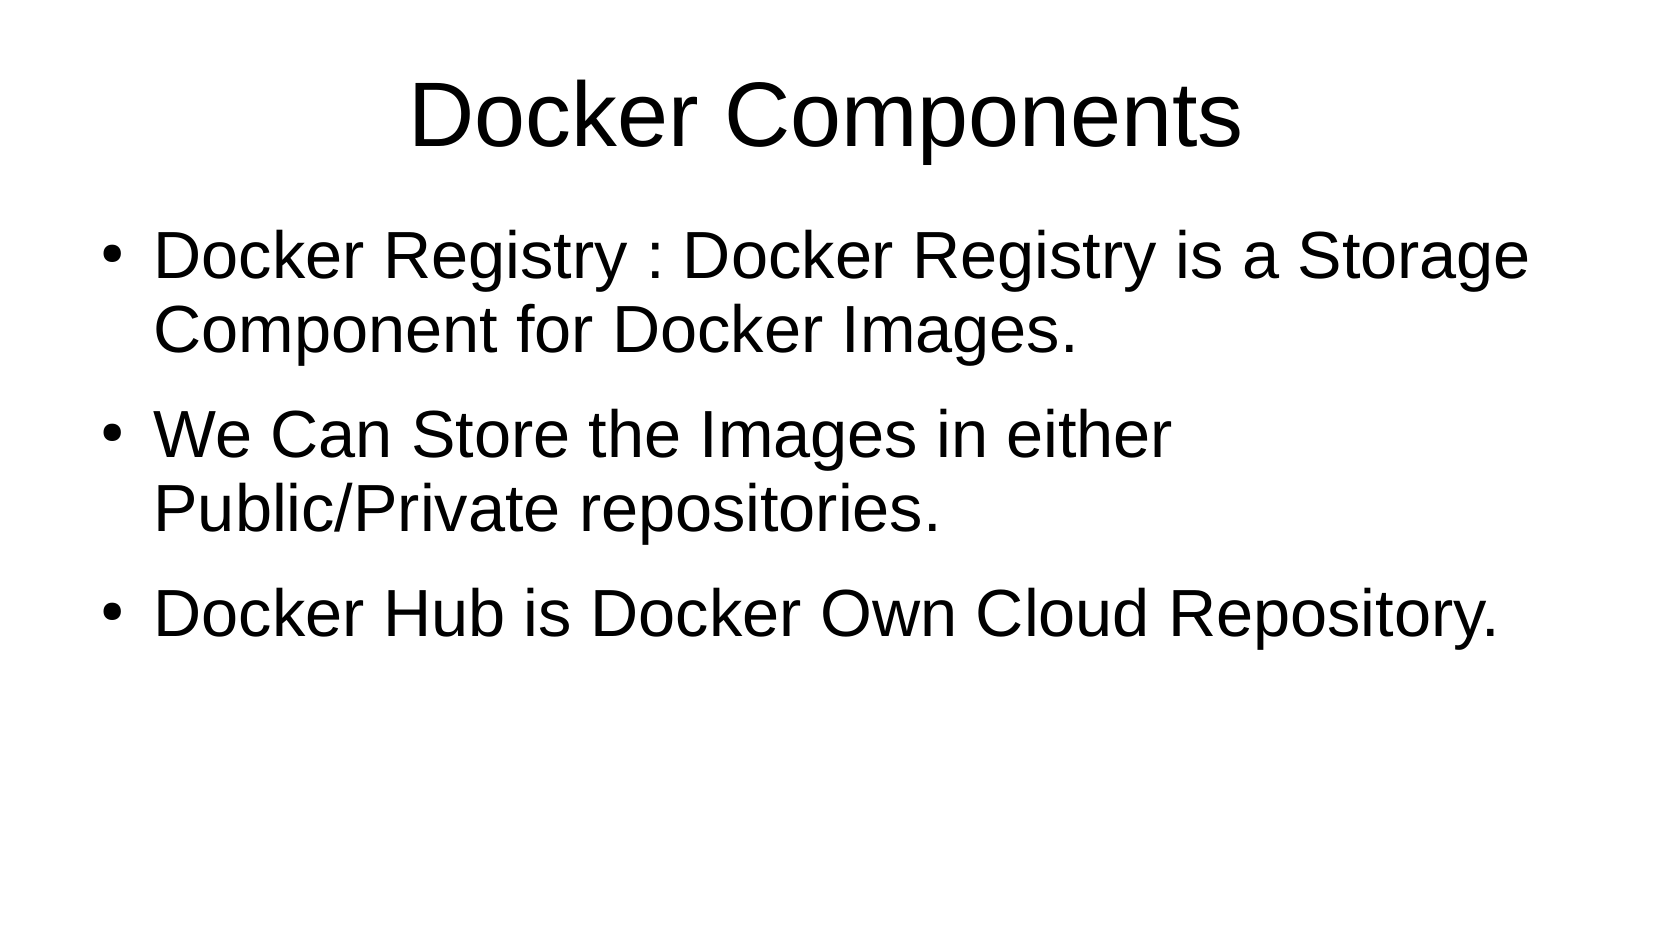

# Docker Components
Docker Registry : Docker Registry is a Storage Component for Docker Images.
We Can Store the Images in either Public/Private repositories.
Docker Hub is Docker Own Cloud Repository.